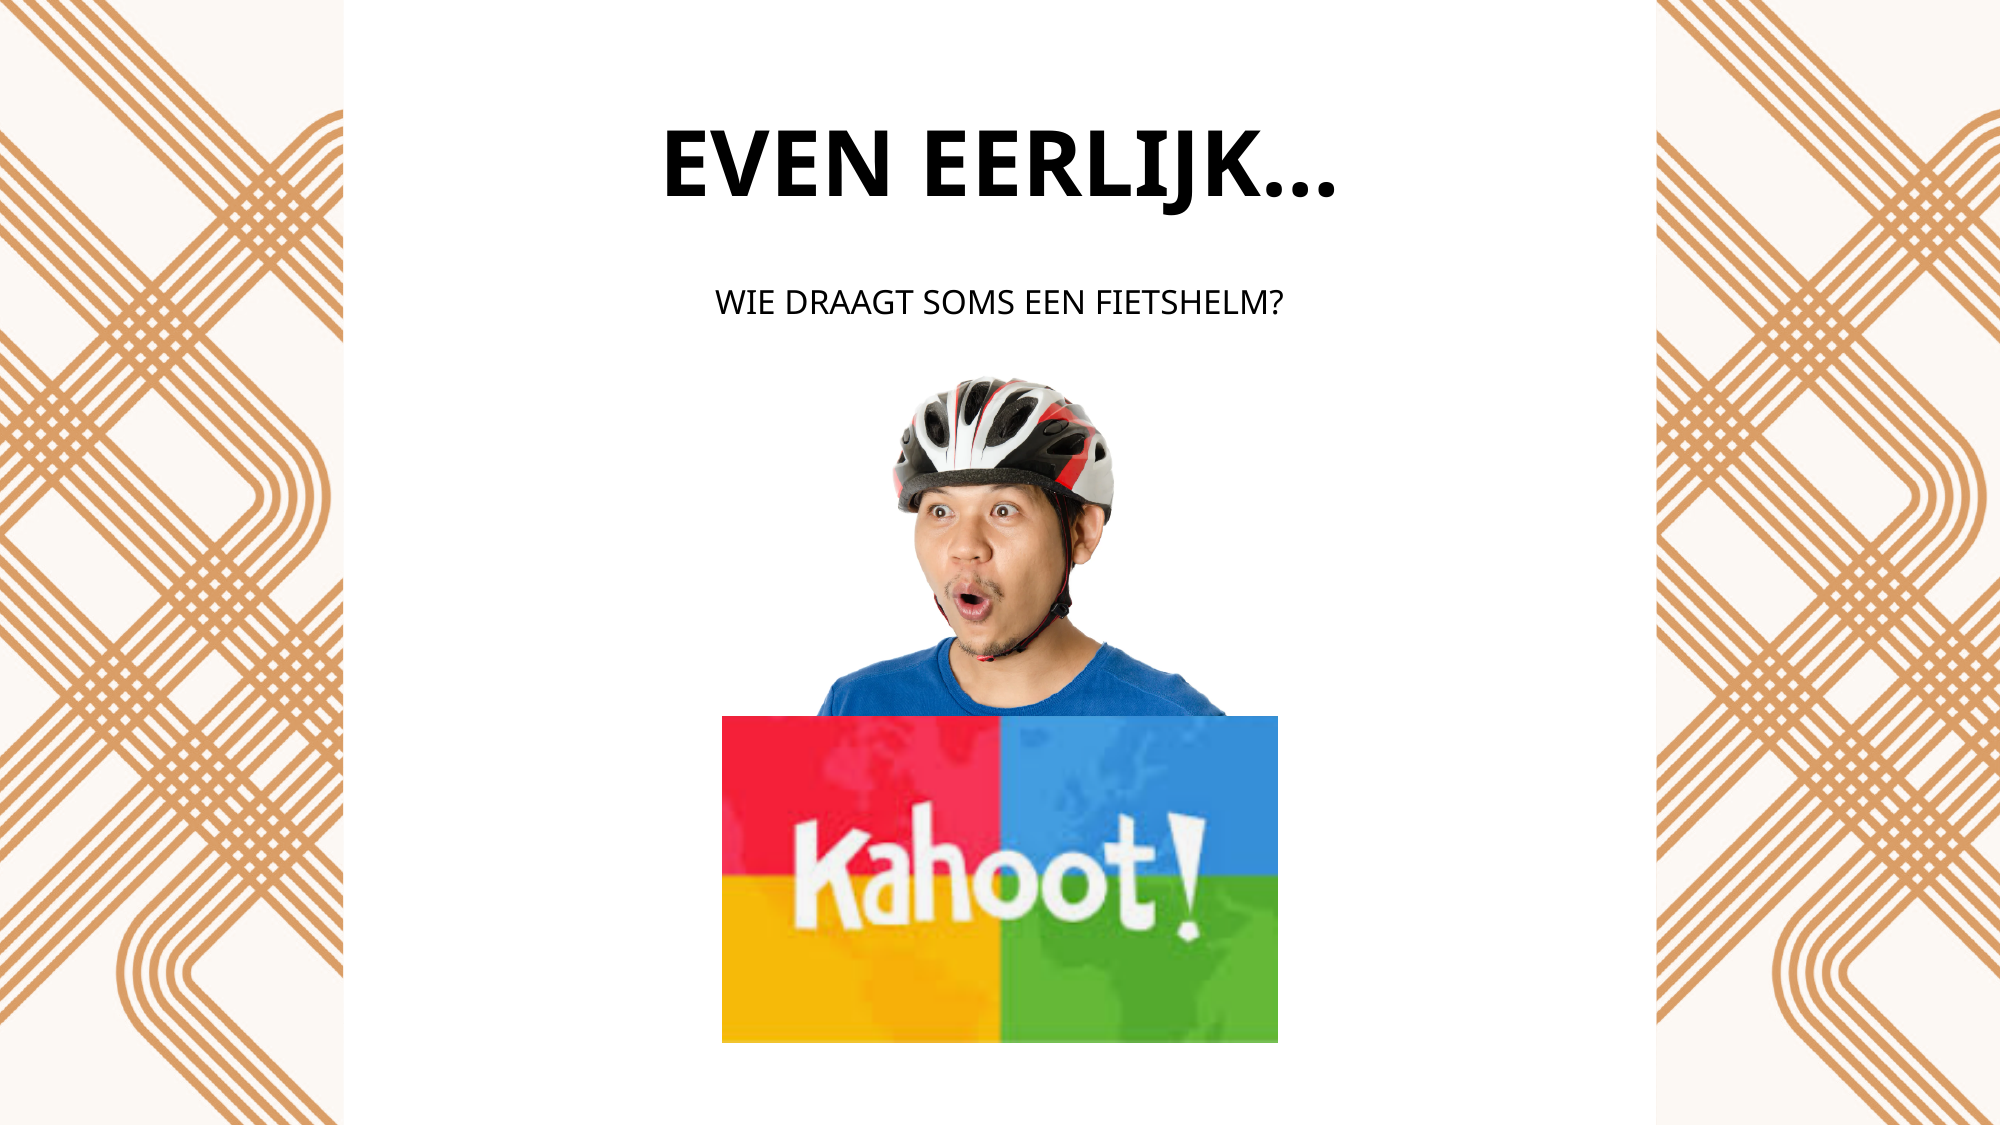

# EVEN EERLIJK…
WIE DRAAGT SOMS EEN FIETSHELM?